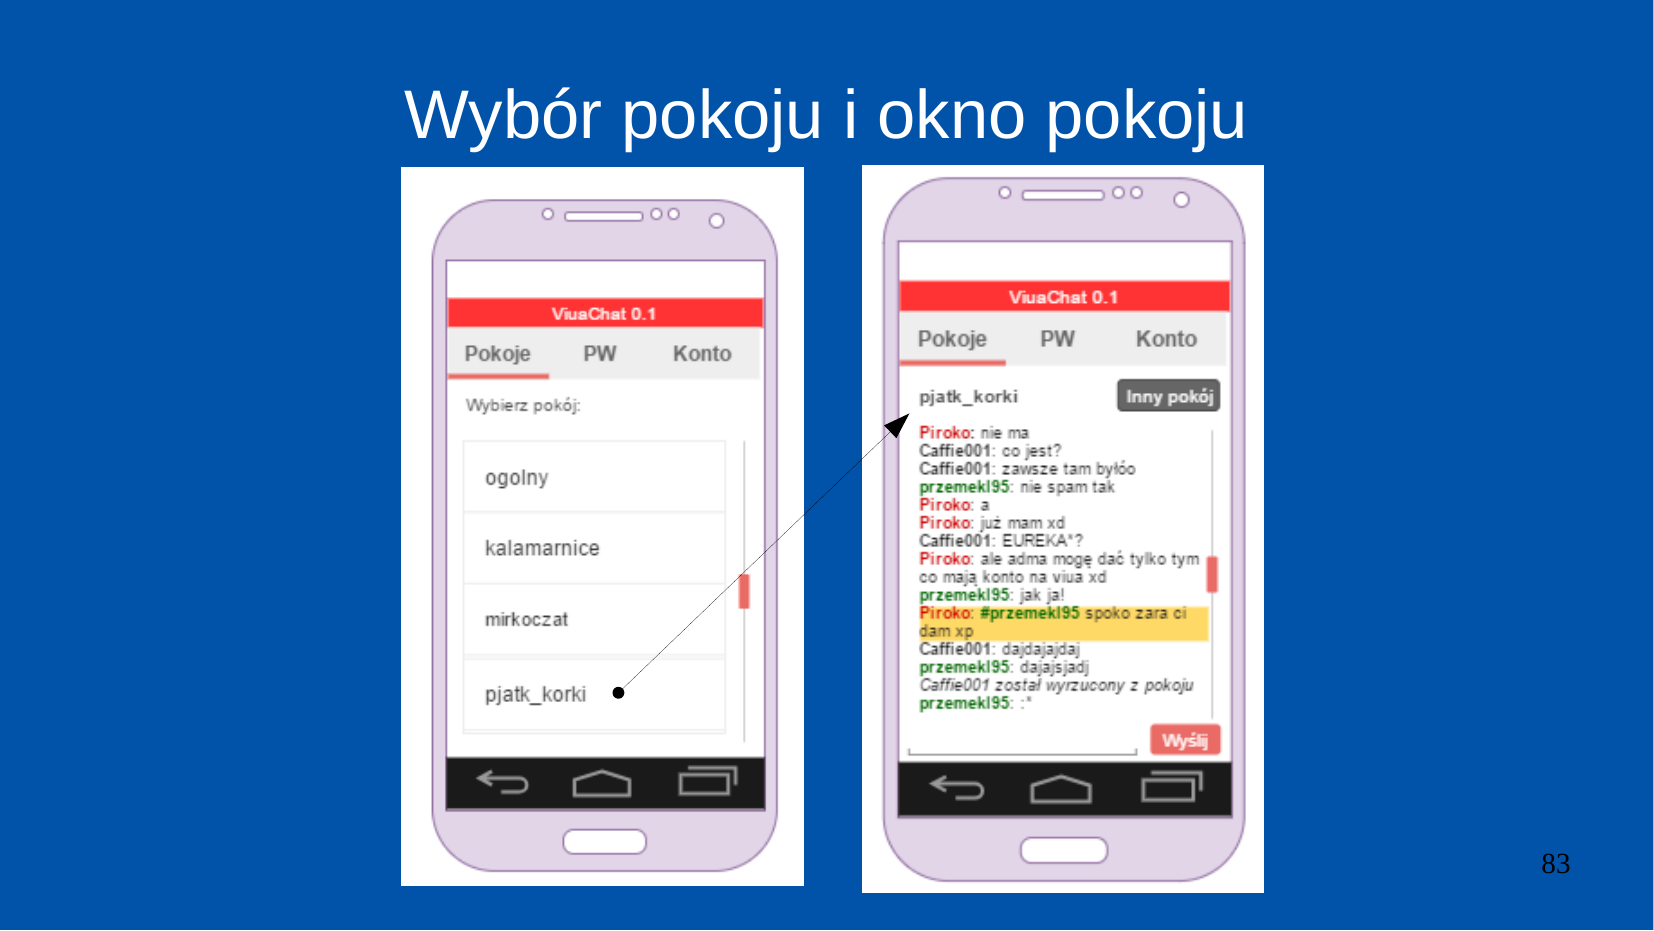

# Wybór pokoju i okno pokoju
83